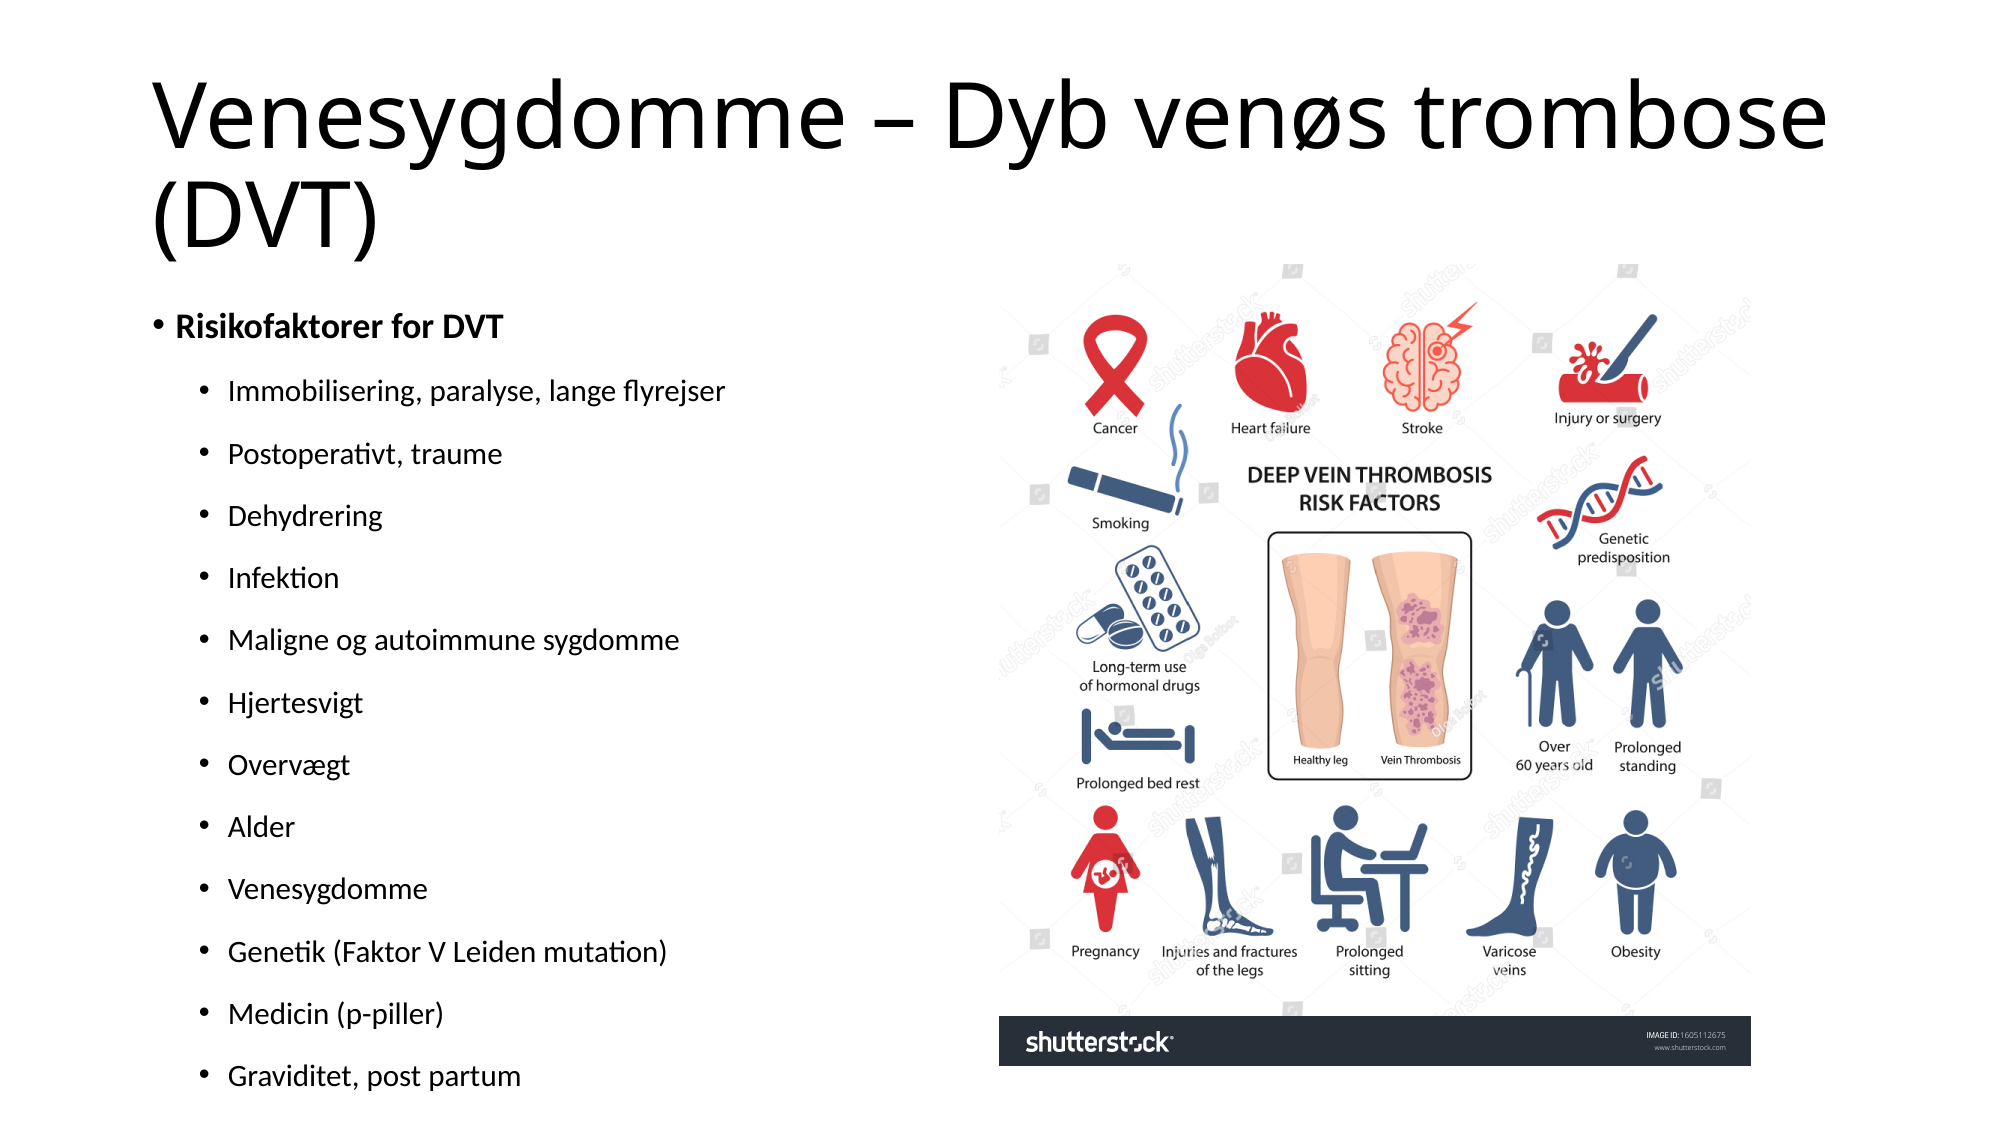

# Venesygdomme – Dyb venøs trombose (DVT)
Risikofaktorer for DVT
Immobilisering, paralyse, lange flyrejser
Postoperativt, traume
Dehydrering
Infektion
Maligne og autoimmune sygdomme
Hjertesvigt
Overvægt
Alder
Venesygdomme
Genetik (Faktor V Leiden mutation)
Medicin (p-piller)
Graviditet, post partum